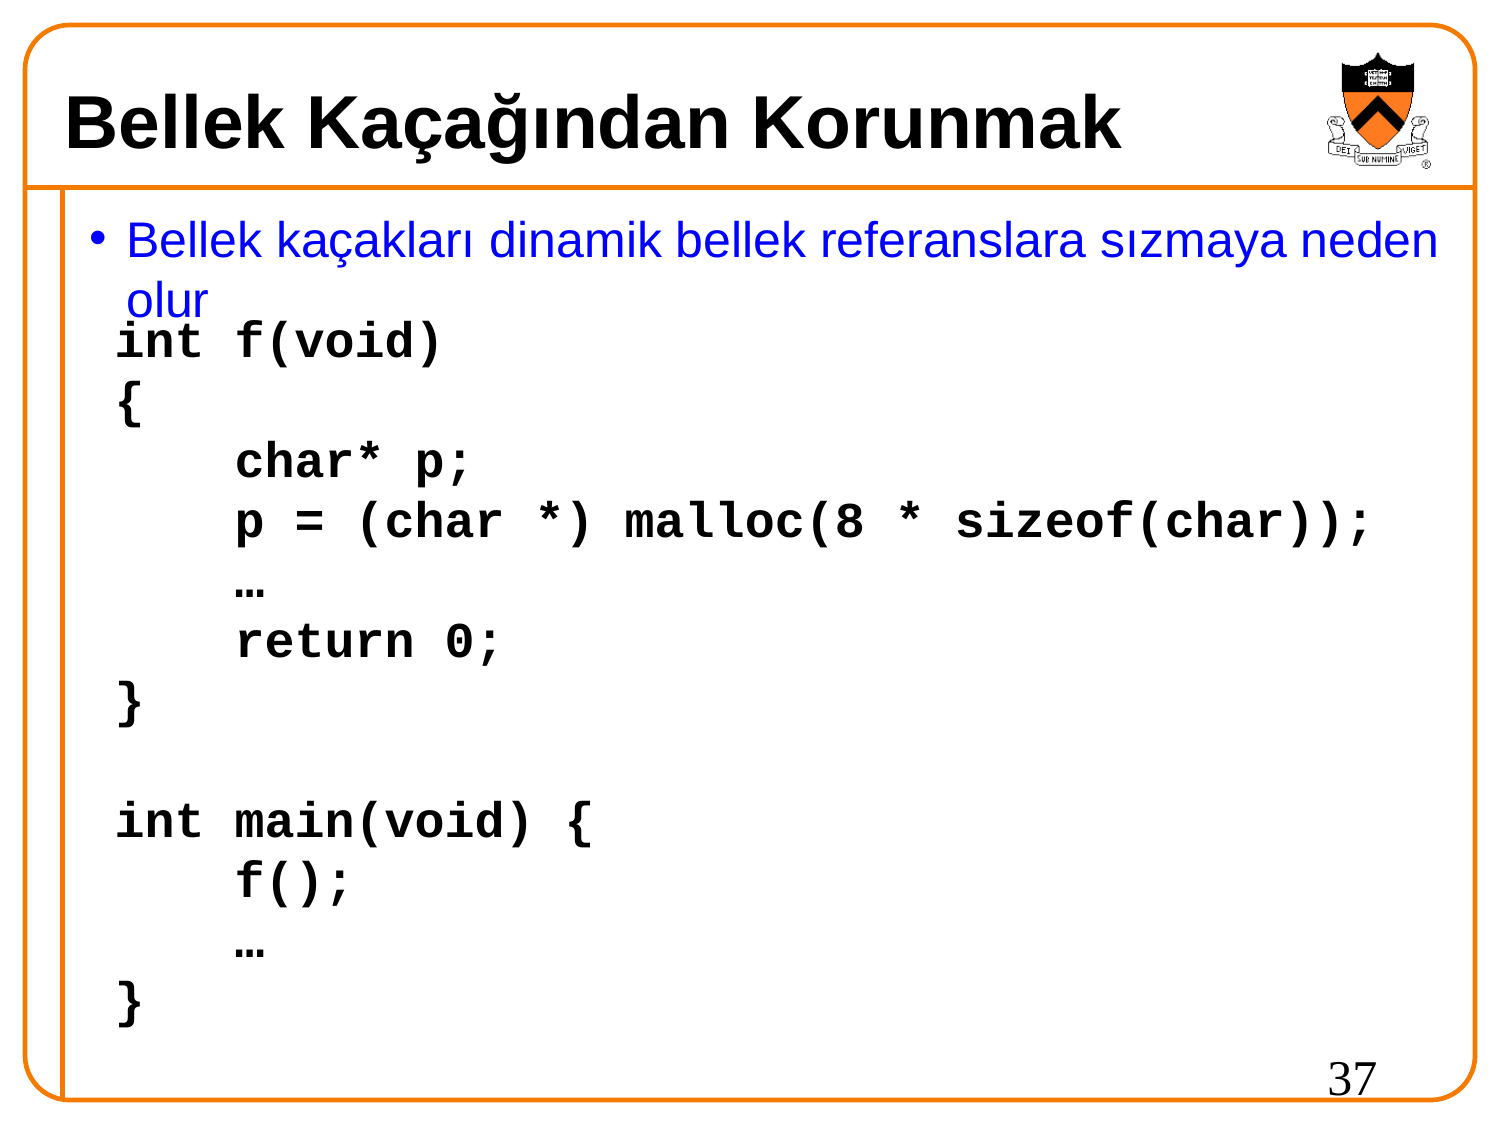

# Bellek Kaçağından Korunmak
Bellek kaçakları dinamik bellek referanslara sızmaya neden olur
int f(void)
{
 char* p;
 p = (char *) malloc(8 * sizeof(char));
 …
 return 0;
}
int main(void) {
 f();
 …
}
37